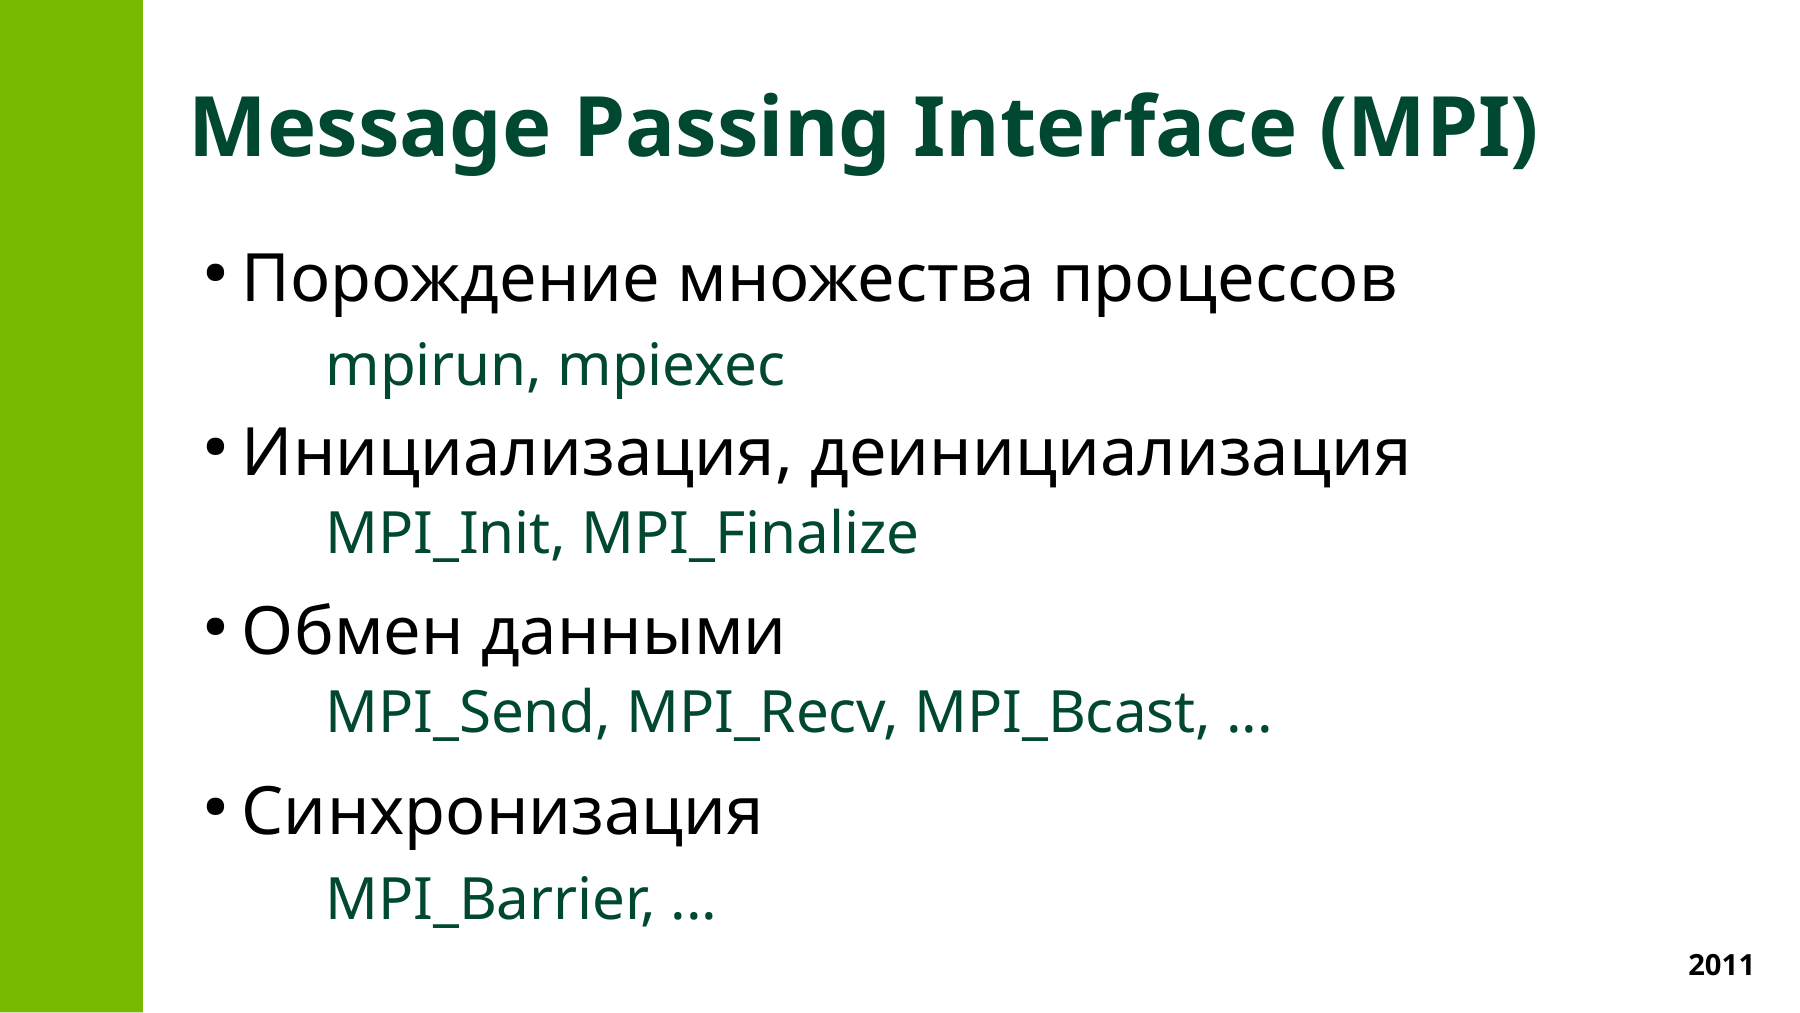

Message Passing Interface (MPI)
# Порождение множества процессов
mpirun, mpiexec
Инициализация, деинициализация
MPI_Init, MPI_Finalize
Обмен данными
MPI_Send, MPI_Recv, MPI_Bcast, ...
Синхронизация
MPI_Barrier, ...